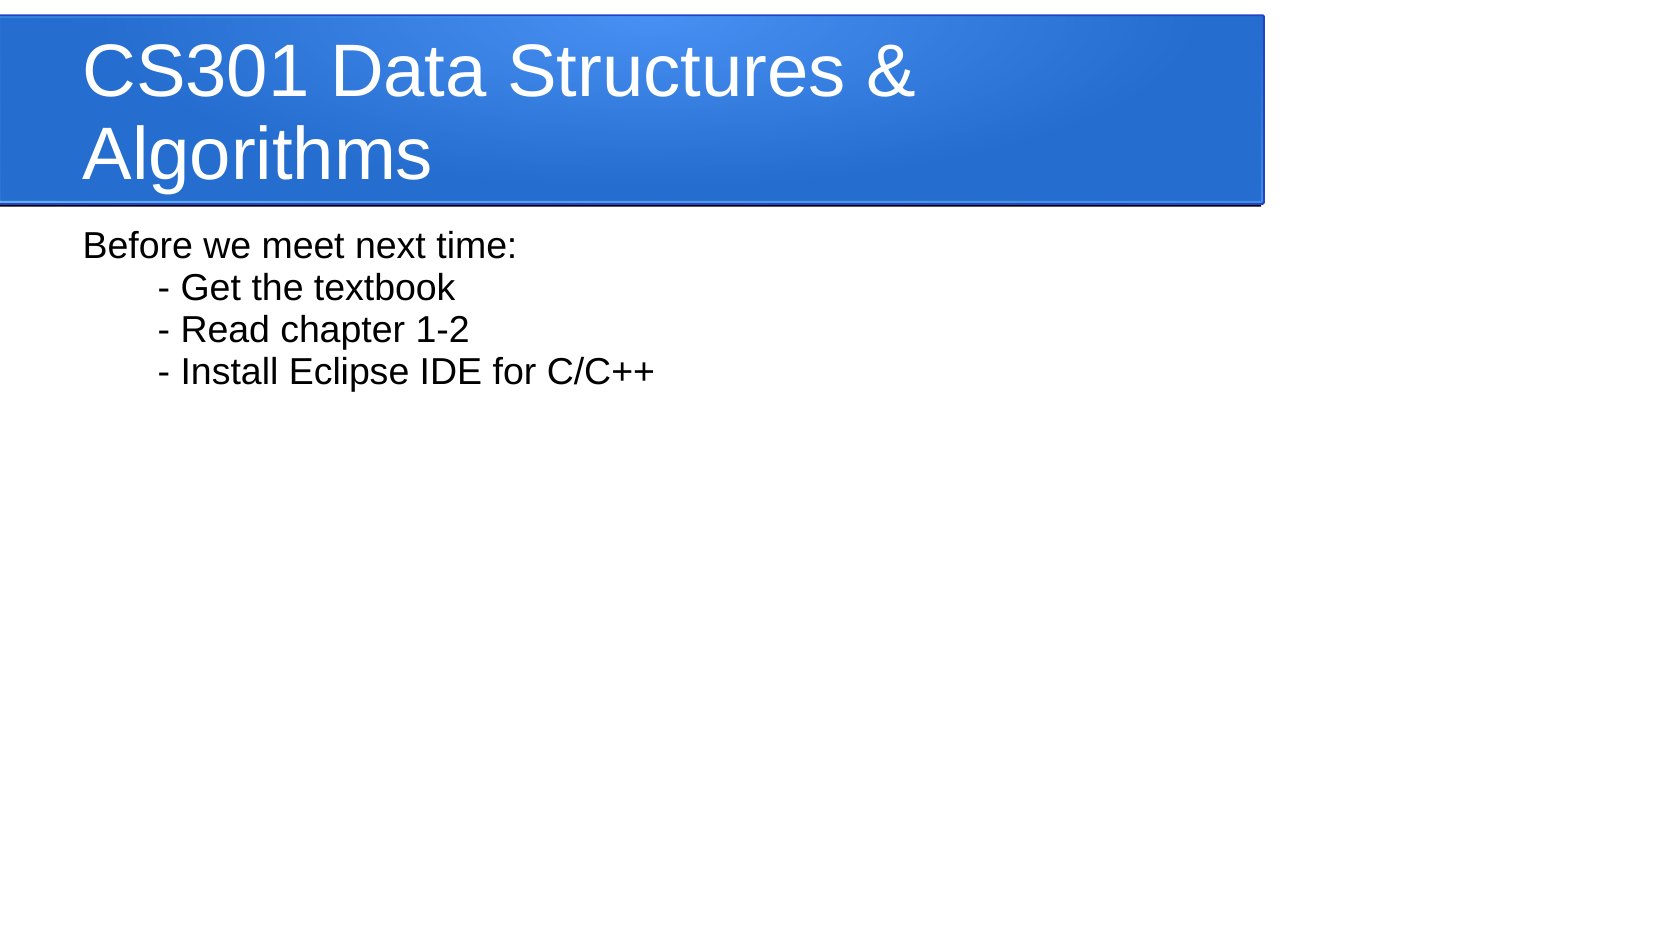

# CS301 Data Structures & Algorithms
Before we meet next time:
	- Get the textbook
	- Read chapter 1-2
	- Install Eclipse IDE for C/C++